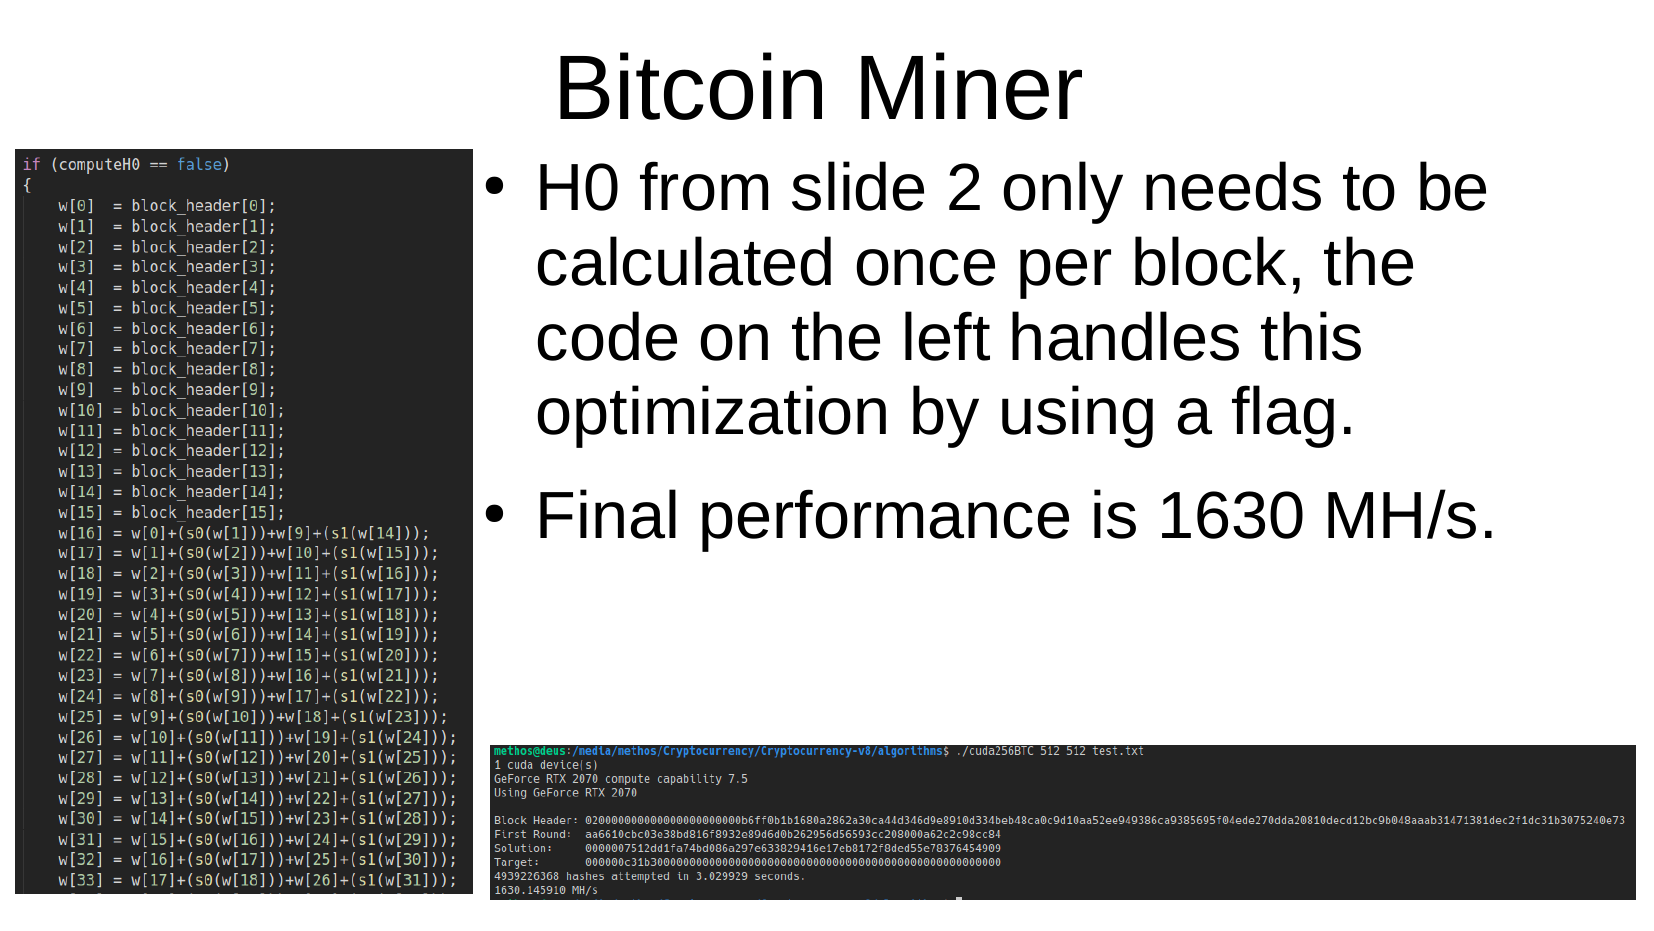

# Bitcoin Miner
H0 from slide 2 only needs to be calculated once per block, the code on the left handles this optimization by using a flag.
Final performance is 1630 MH/s.